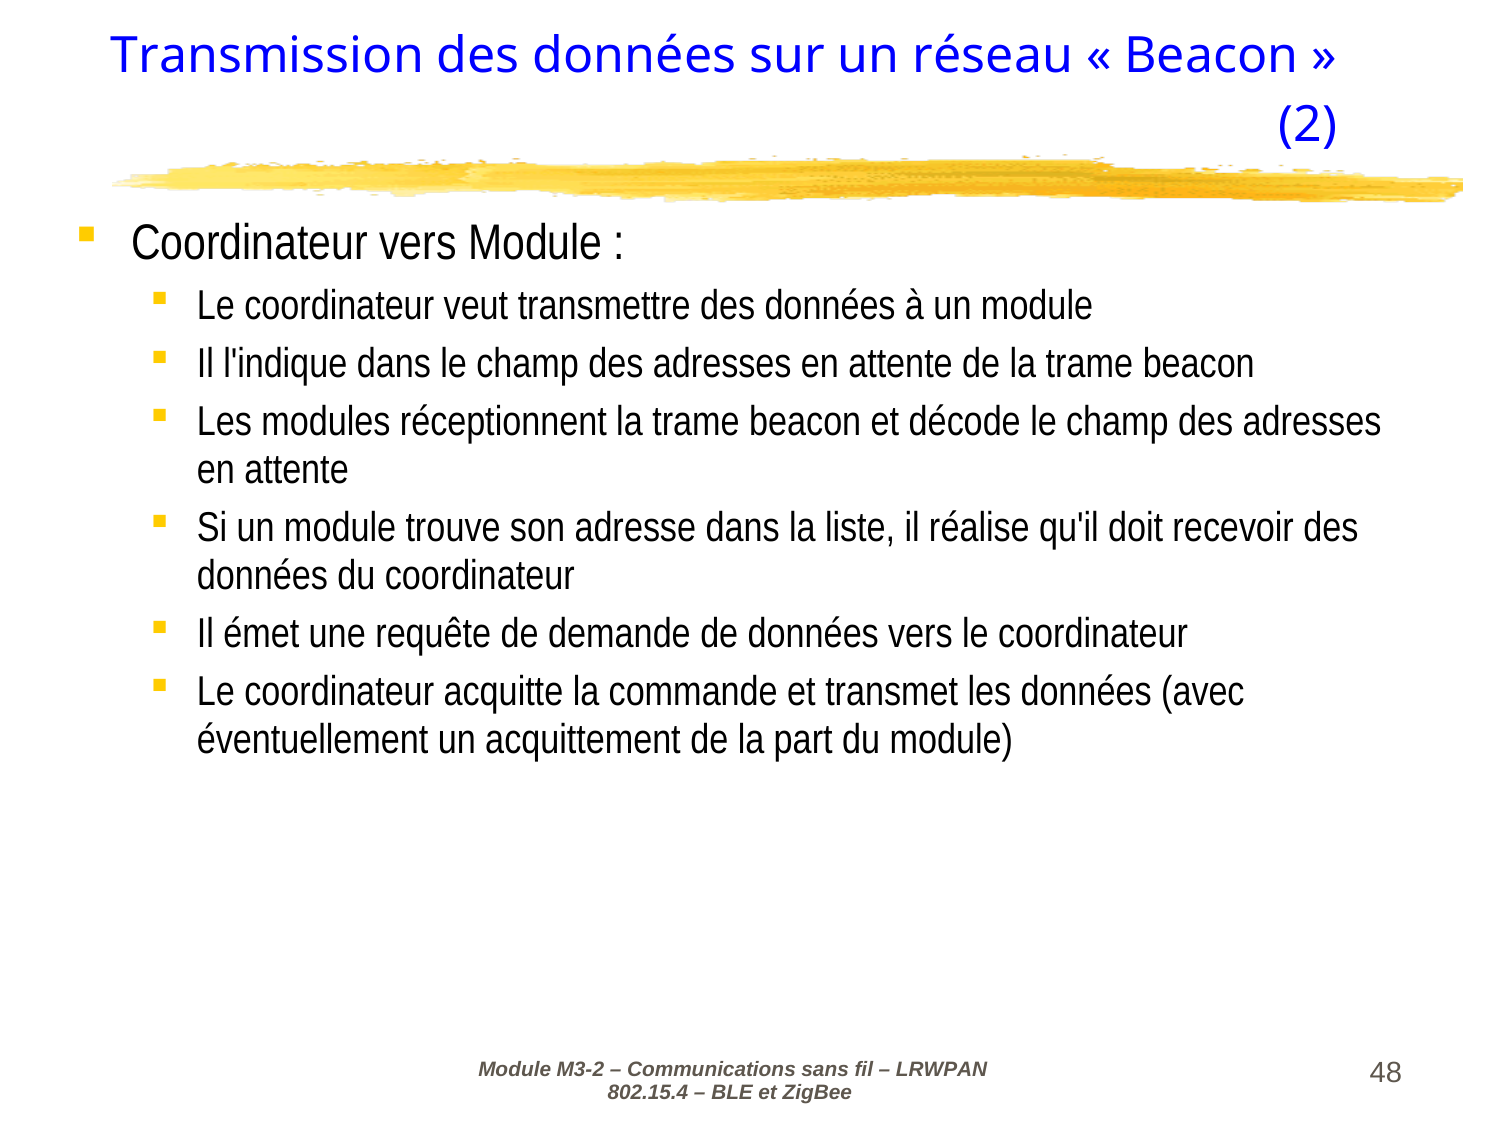

# Transmission des données sur un réseau « Beacon » (2)
Coordinateur vers Module :
Le coordinateur veut transmettre des données à un module
Il l'indique dans le champ des adresses en attente de la trame beacon
Les modules réceptionnent la trame beacon et décode le champ des adresses en attente
Si un module trouve son adresse dans la liste, il réalise qu'il doit recevoir des données du coordinateur
Il émet une requête de demande de données vers le coordinateur
Le coordinateur acquitte la commande et transmet les données (avec éventuellement un acquittement de la part du module)
48